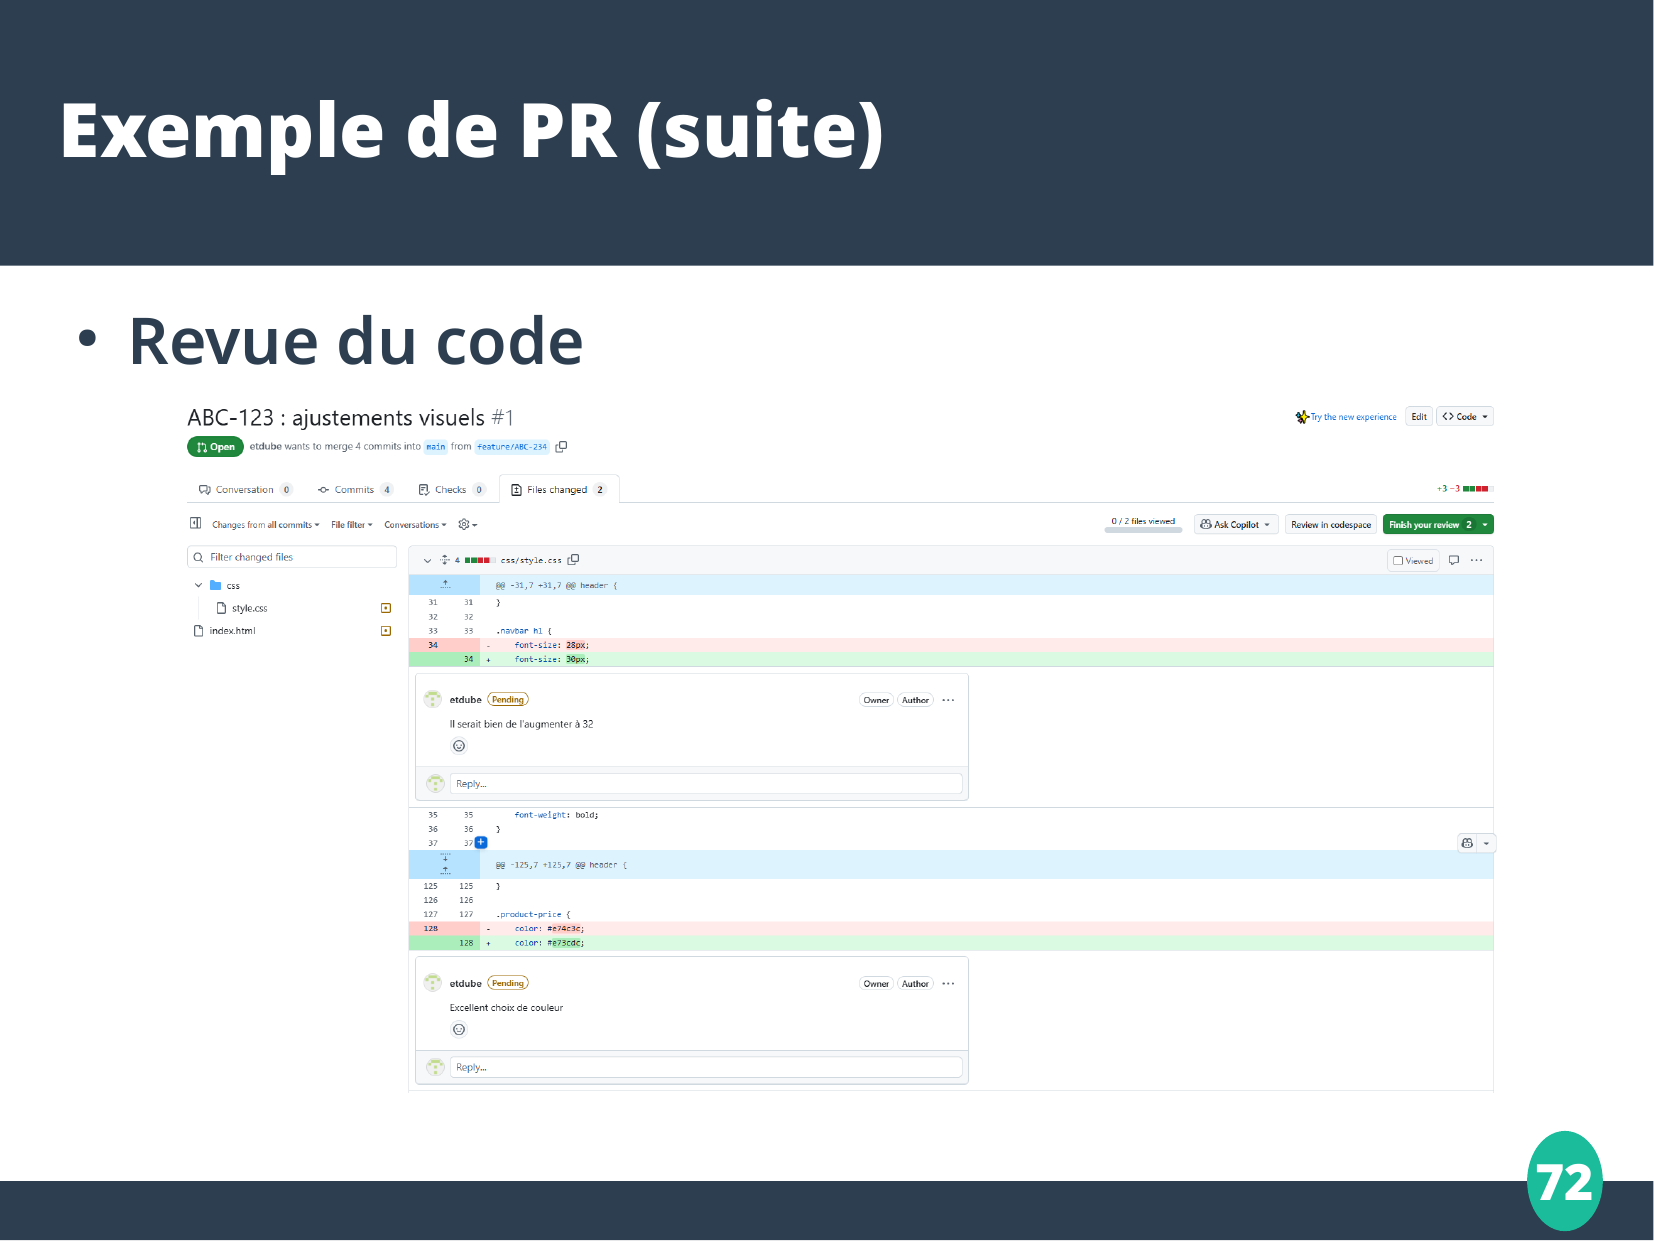

# Exemple de PR (suite)
Revue du code